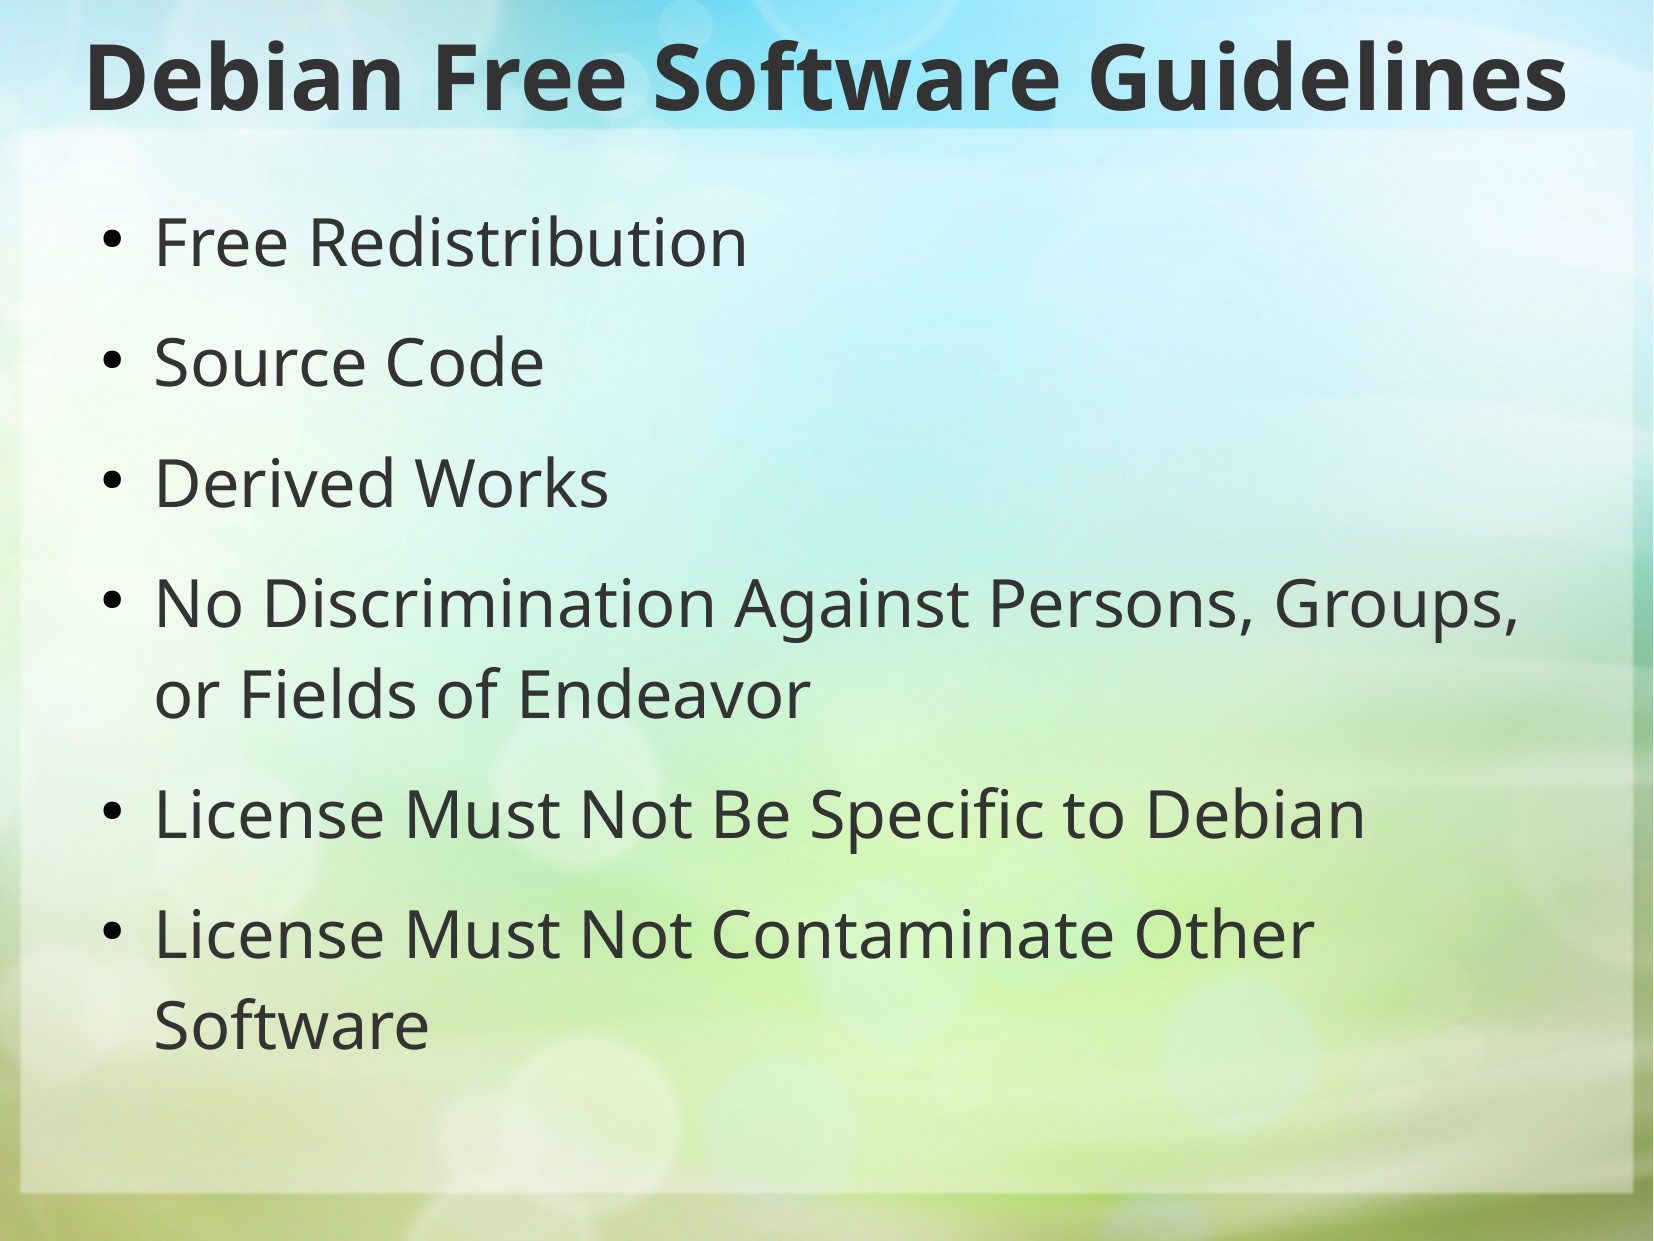

# Debian Free Software Guidelines
Free Redistribution
Source Code
Derived Works
No Discrimination Against Persons, Groups, or Fields of Endeavor
License Must Not Be Specific to Debian
License Must Not Contaminate Other Software